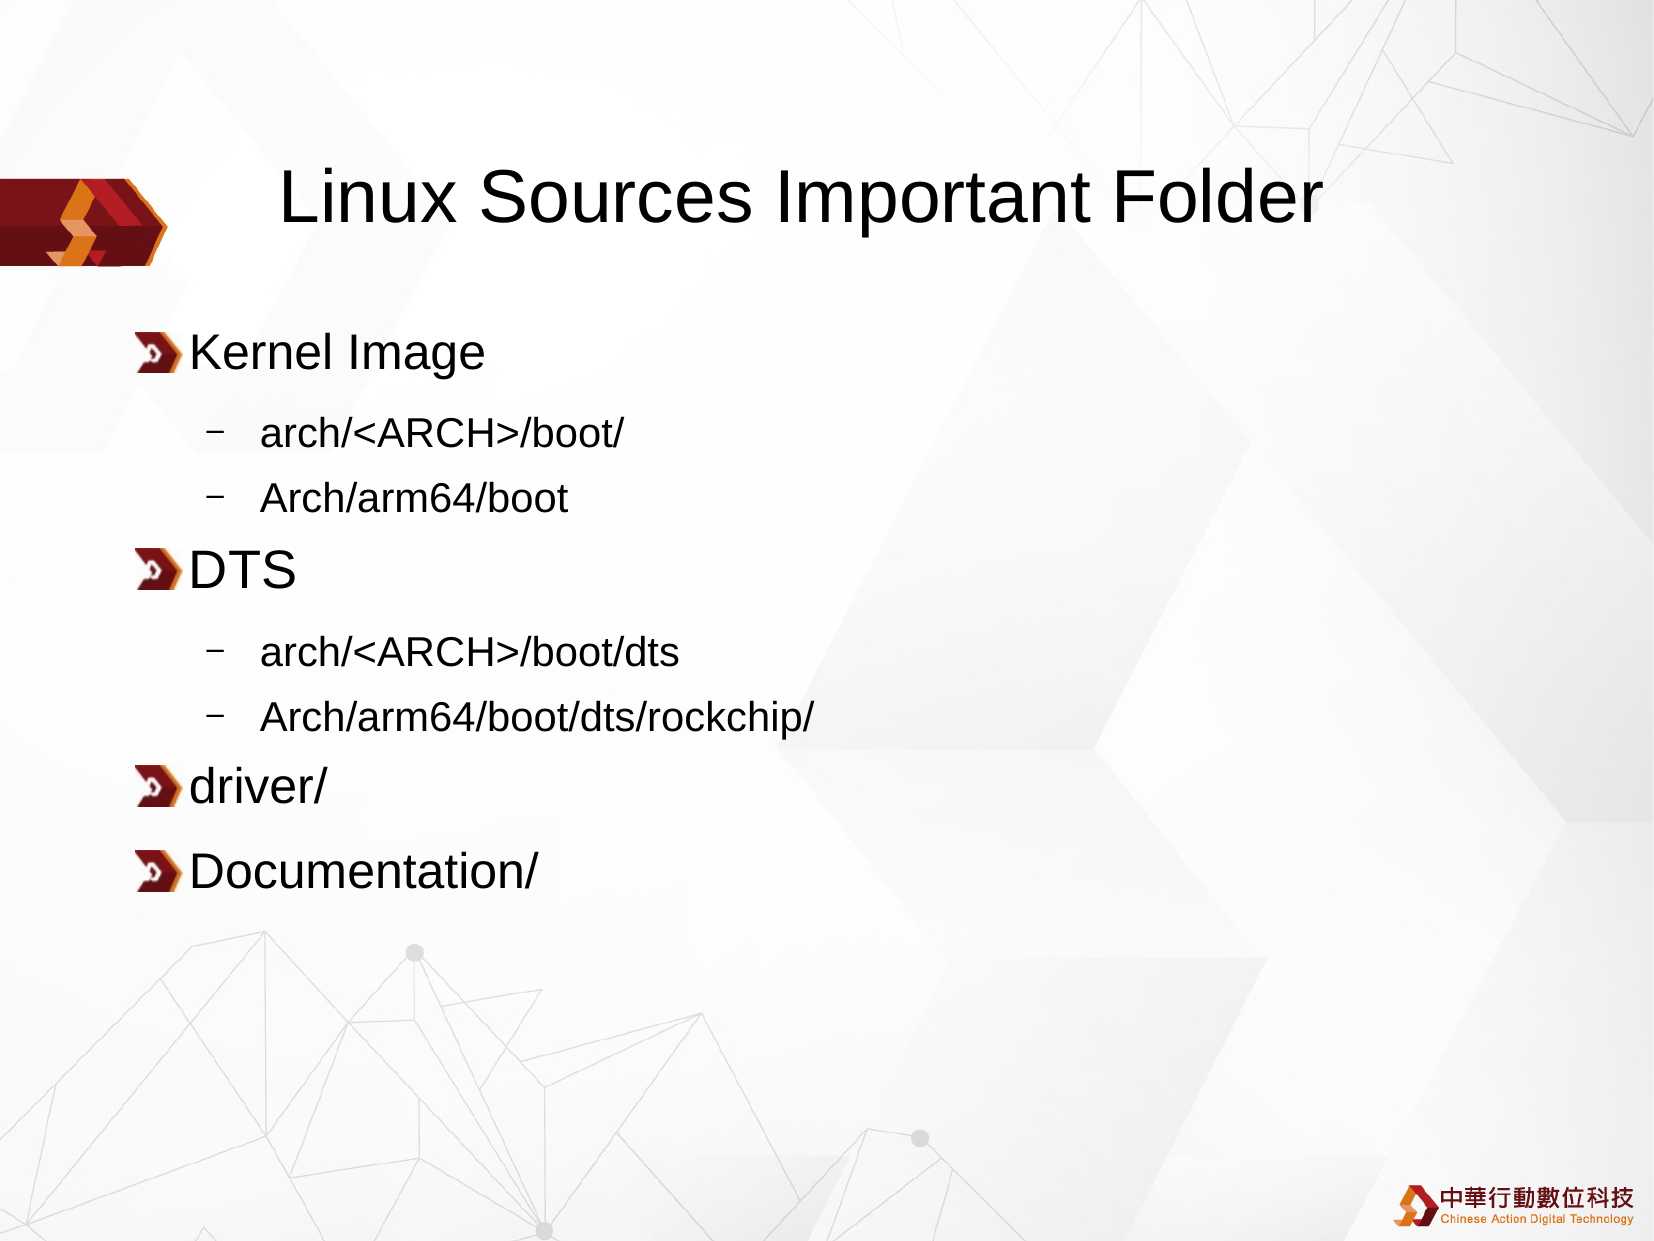

# Linux Sources Important Folder
Kernel Image
arch/<ARCH>/boot/
Arch/arm64/boot
DTS
arch/<ARCH>/boot/dts
Arch/arm64/boot/dts/rockchip/
driver/
Documentation/